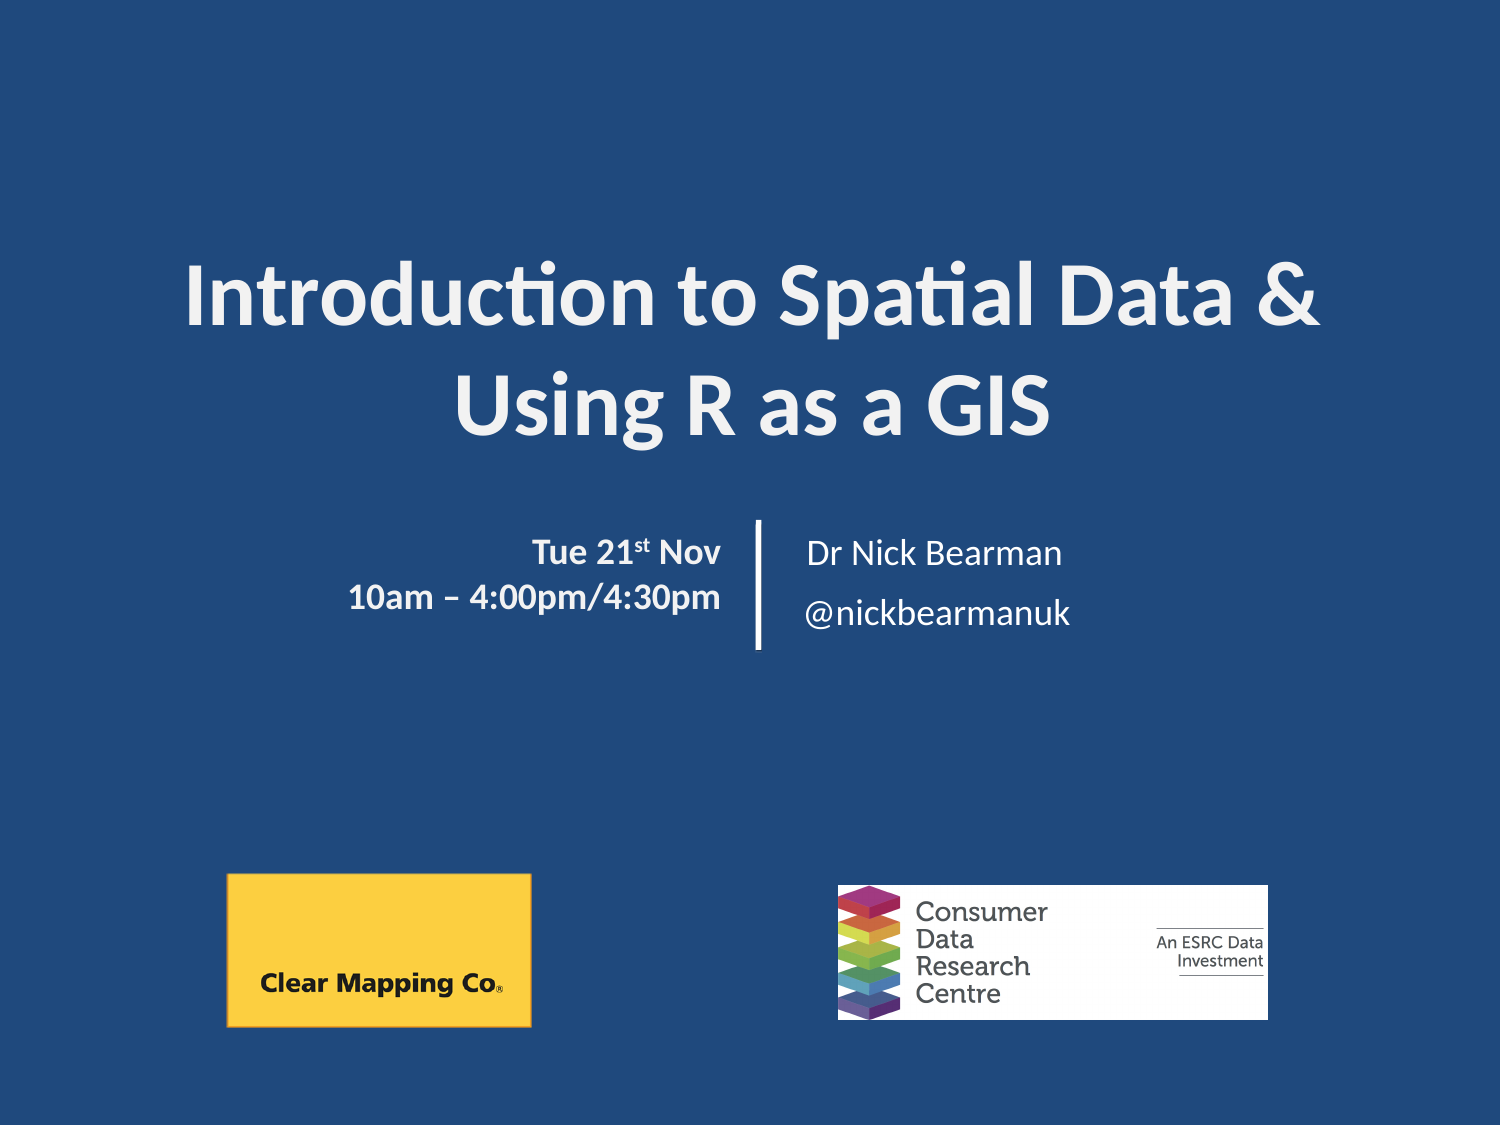

Introduction to Spatial Data &
Using R as a GIS
Tue 21st Nov
10am – 4:00pm/4:30pm
Dr Nick Bearman
@nickbearmanuk